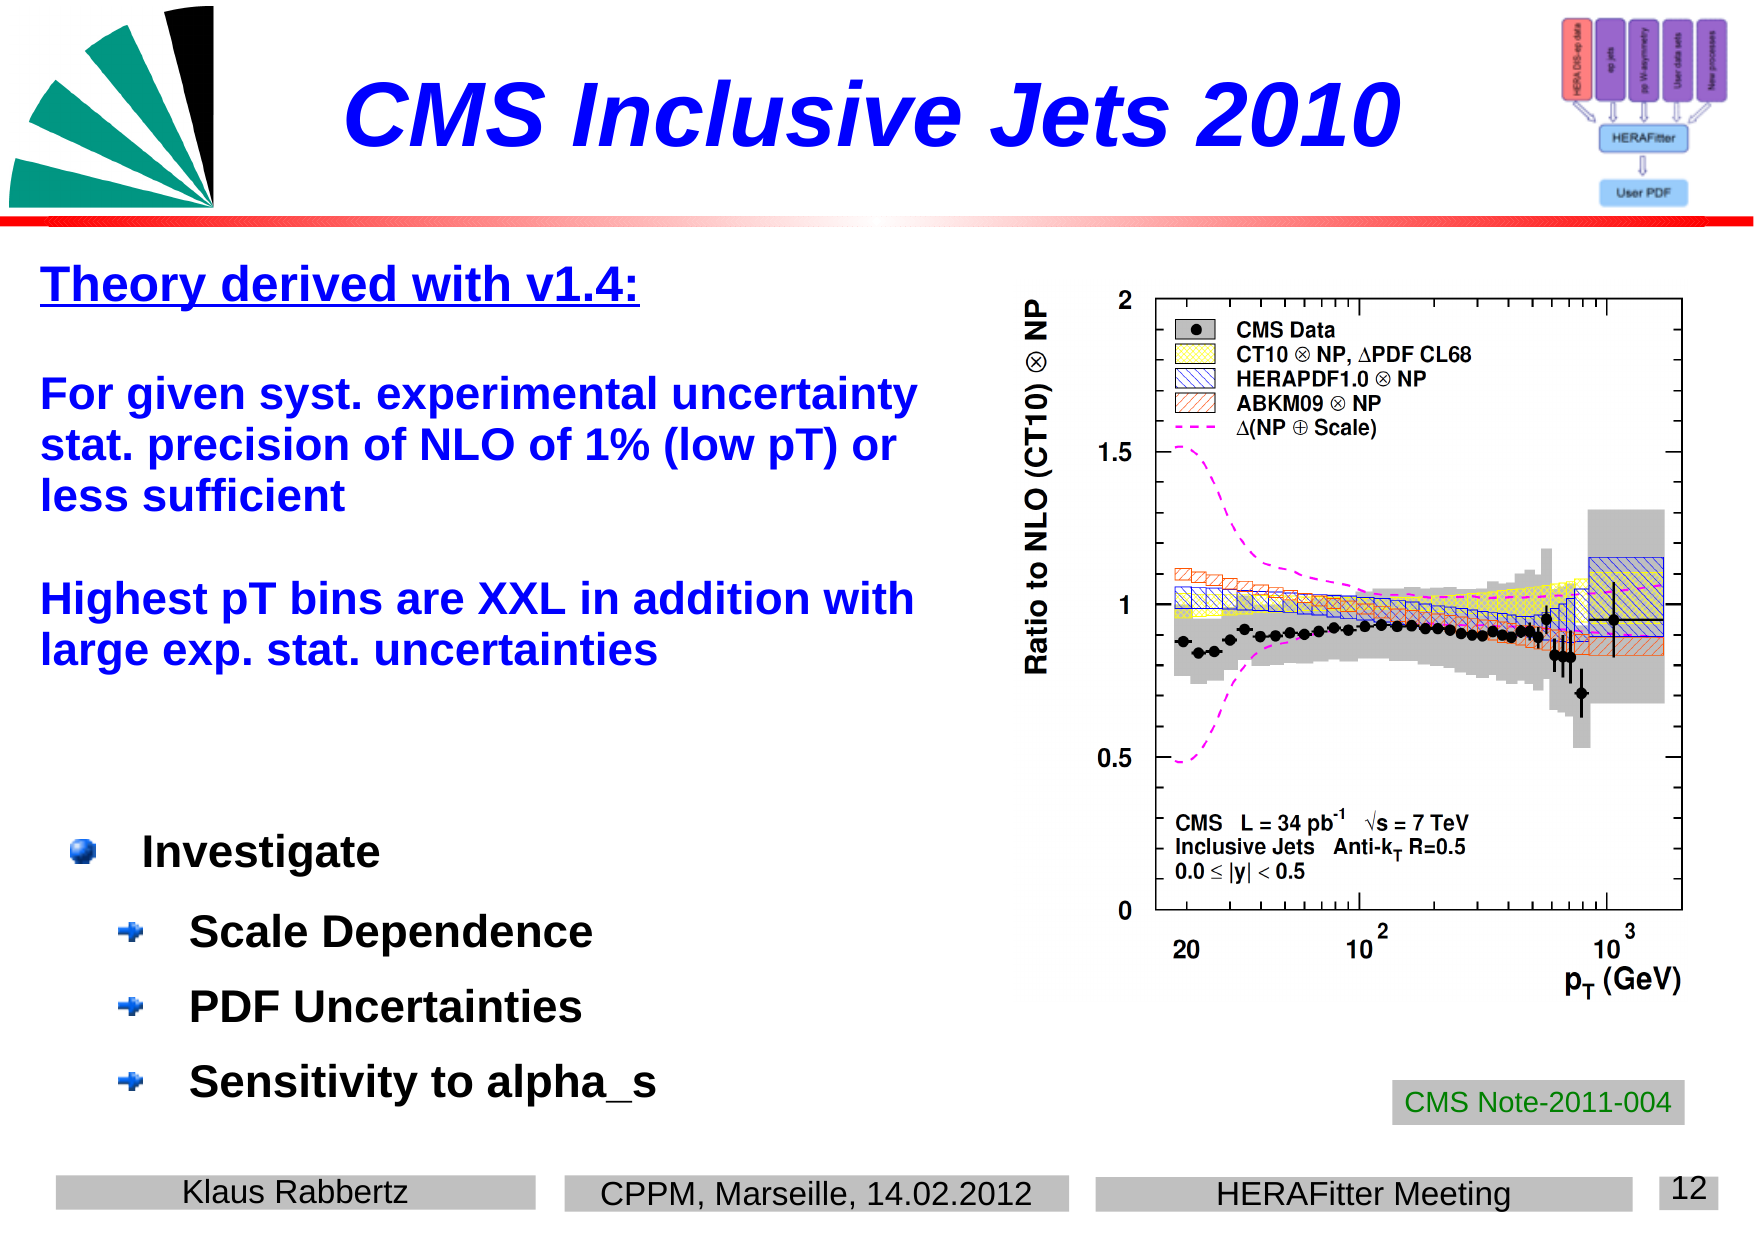

# CMS Inclusive Jets 2010
Theory derived with v1.4:
For given syst. experimental uncertainty
stat. precision of NLO of 1% (low pT) or
less sufficient
Highest pT bins are XXL in addition with
large exp. stat. uncertainties
Investigate
Scale Dependence
PDF Uncertainties
Sensitivity to alpha_s
CMS Note-2011-004